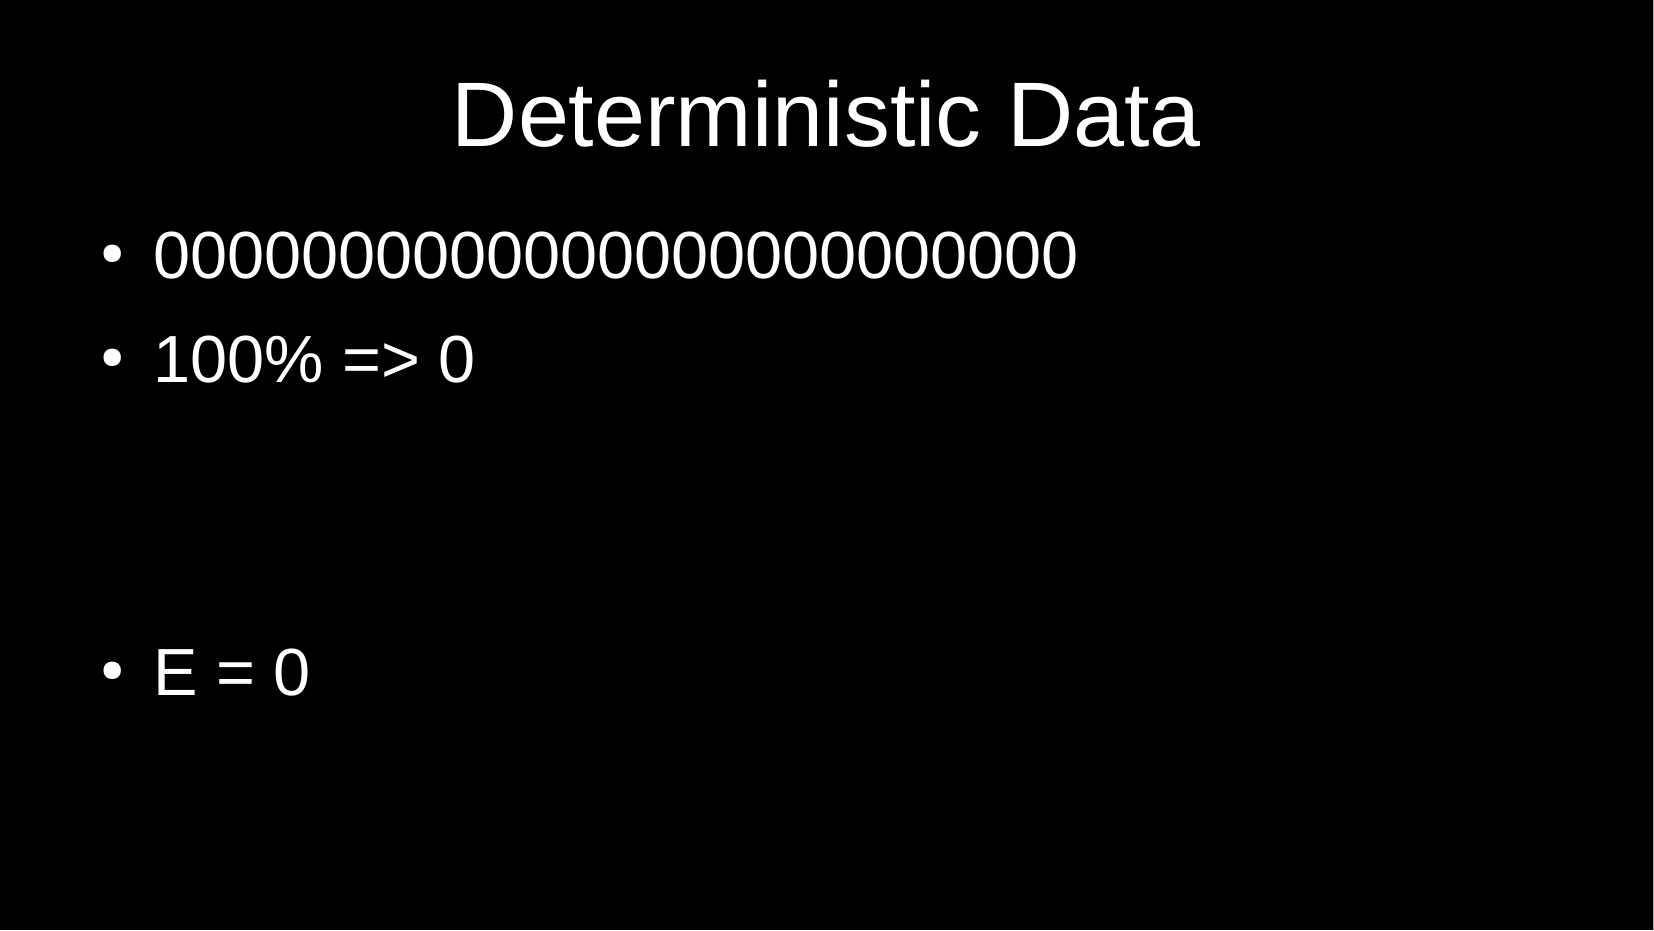

# Deterministic Data
0000000000000000000000000
100% => 0
E = 0